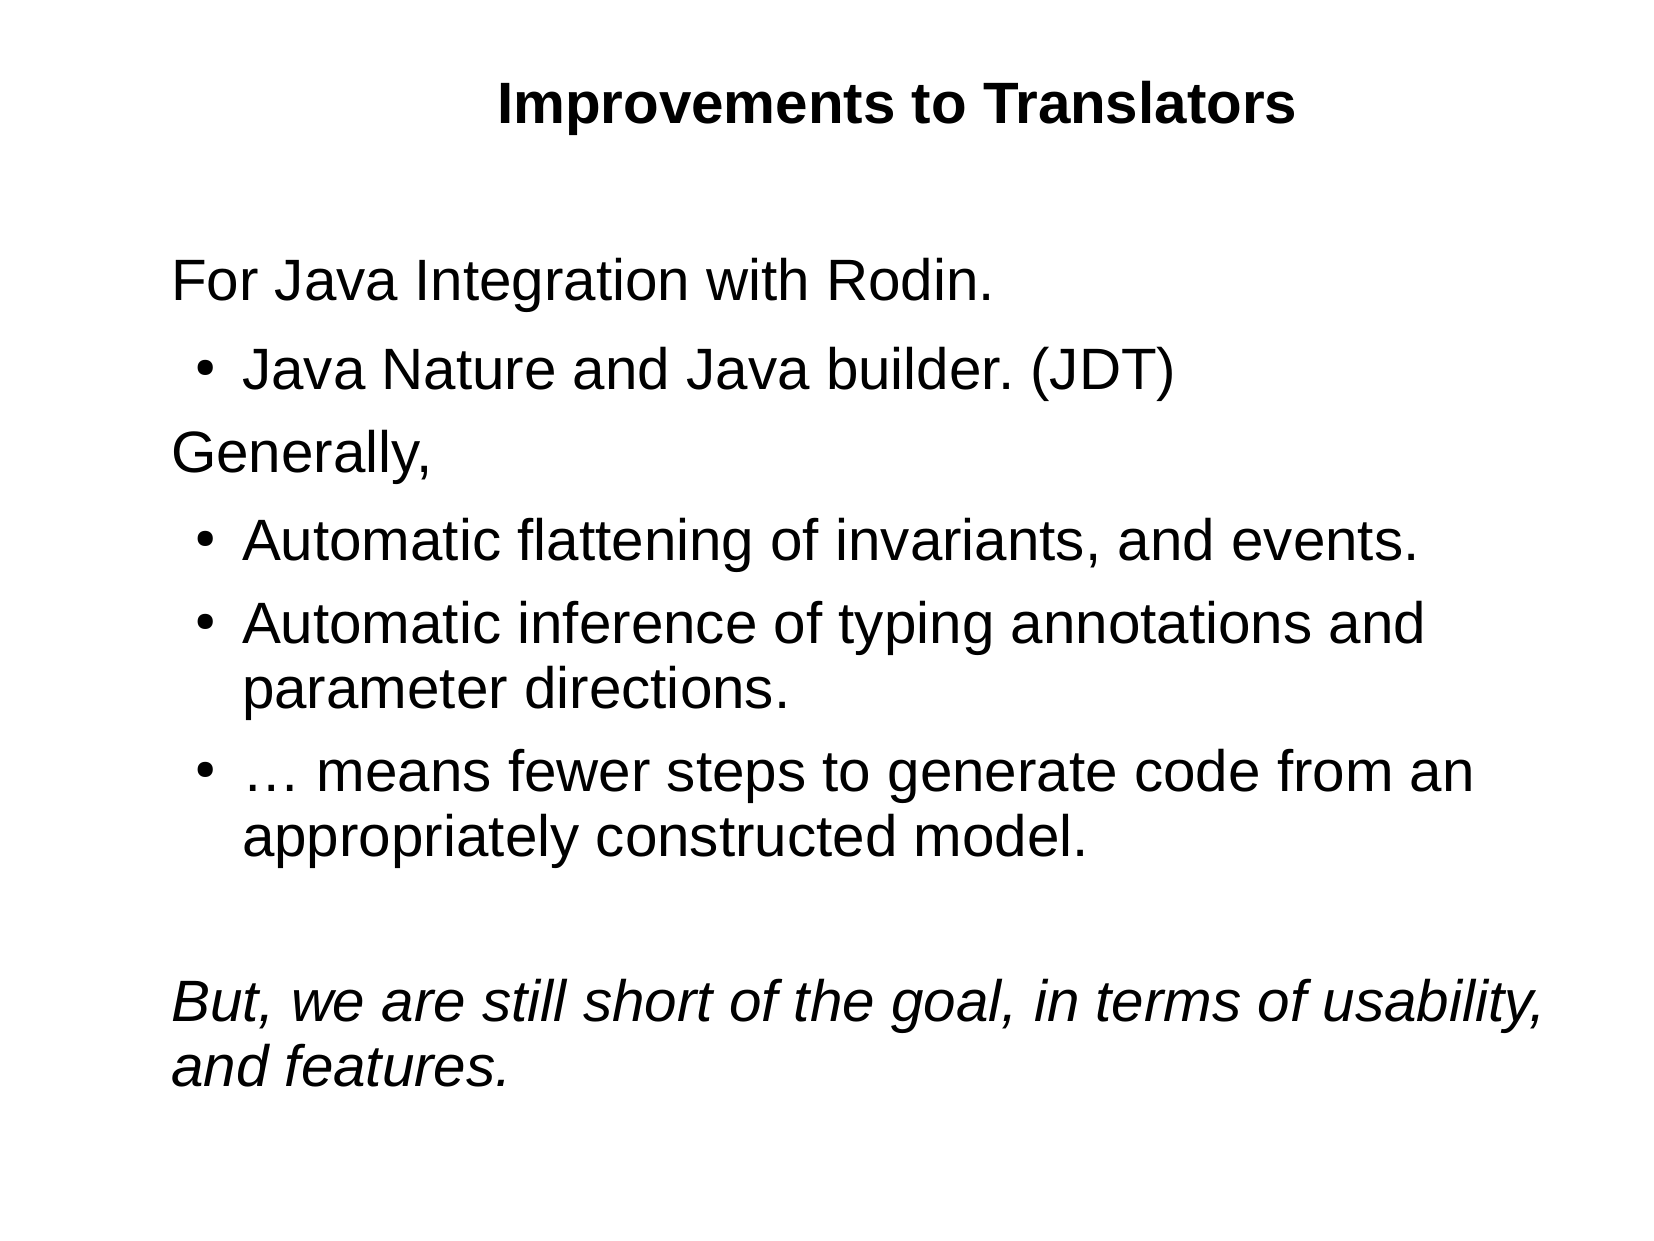

# Improvements to Translators
For Java Integration with Rodin.
Java Nature and Java builder. (JDT)
Generally,
Automatic flattening of invariants, and events.
Automatic inference of typing annotations and parameter directions.
… means fewer steps to generate code from an appropriately constructed model.
But, we are still short of the goal, in terms of usability, and features.